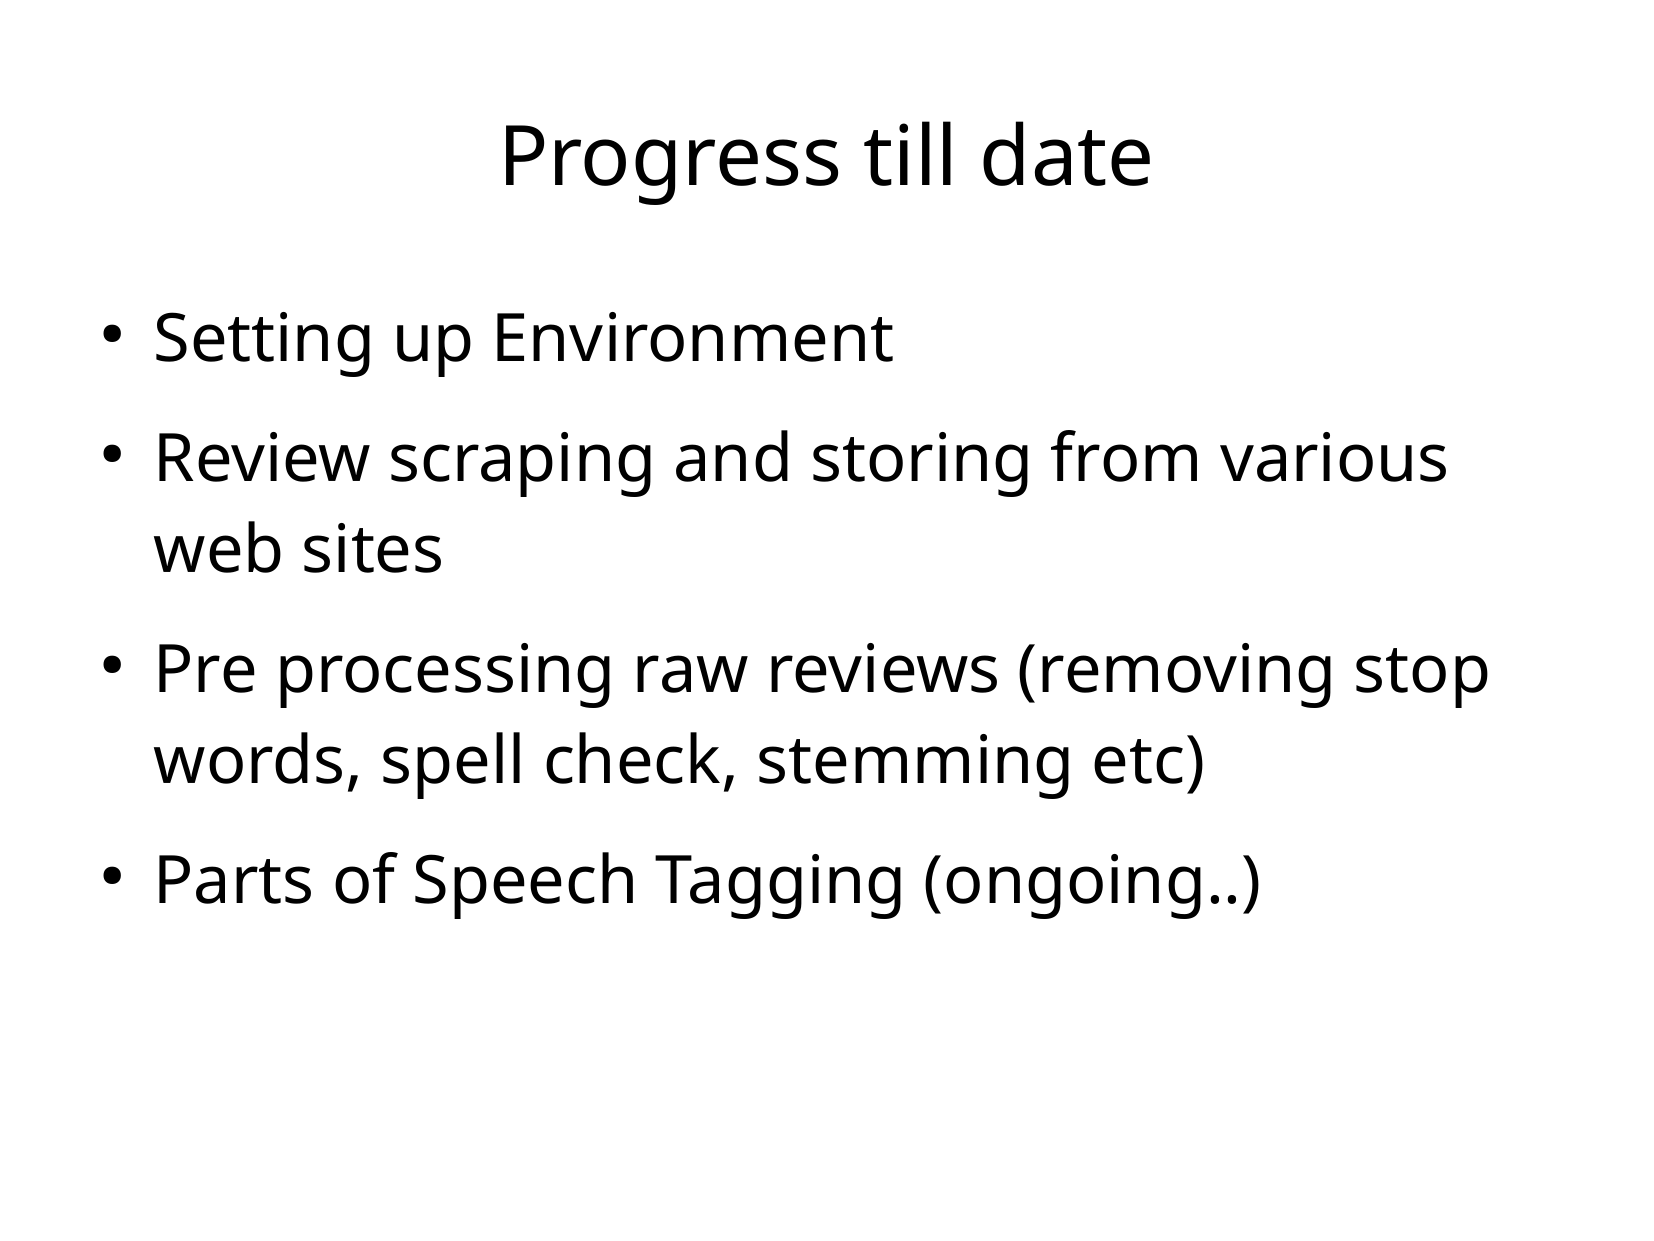

# Progress till date
Setting up Environment
Review scraping and storing from various web sites
Pre processing raw reviews (removing stop words, spell check, stemming etc)
Parts of Speech Tagging (ongoing..)